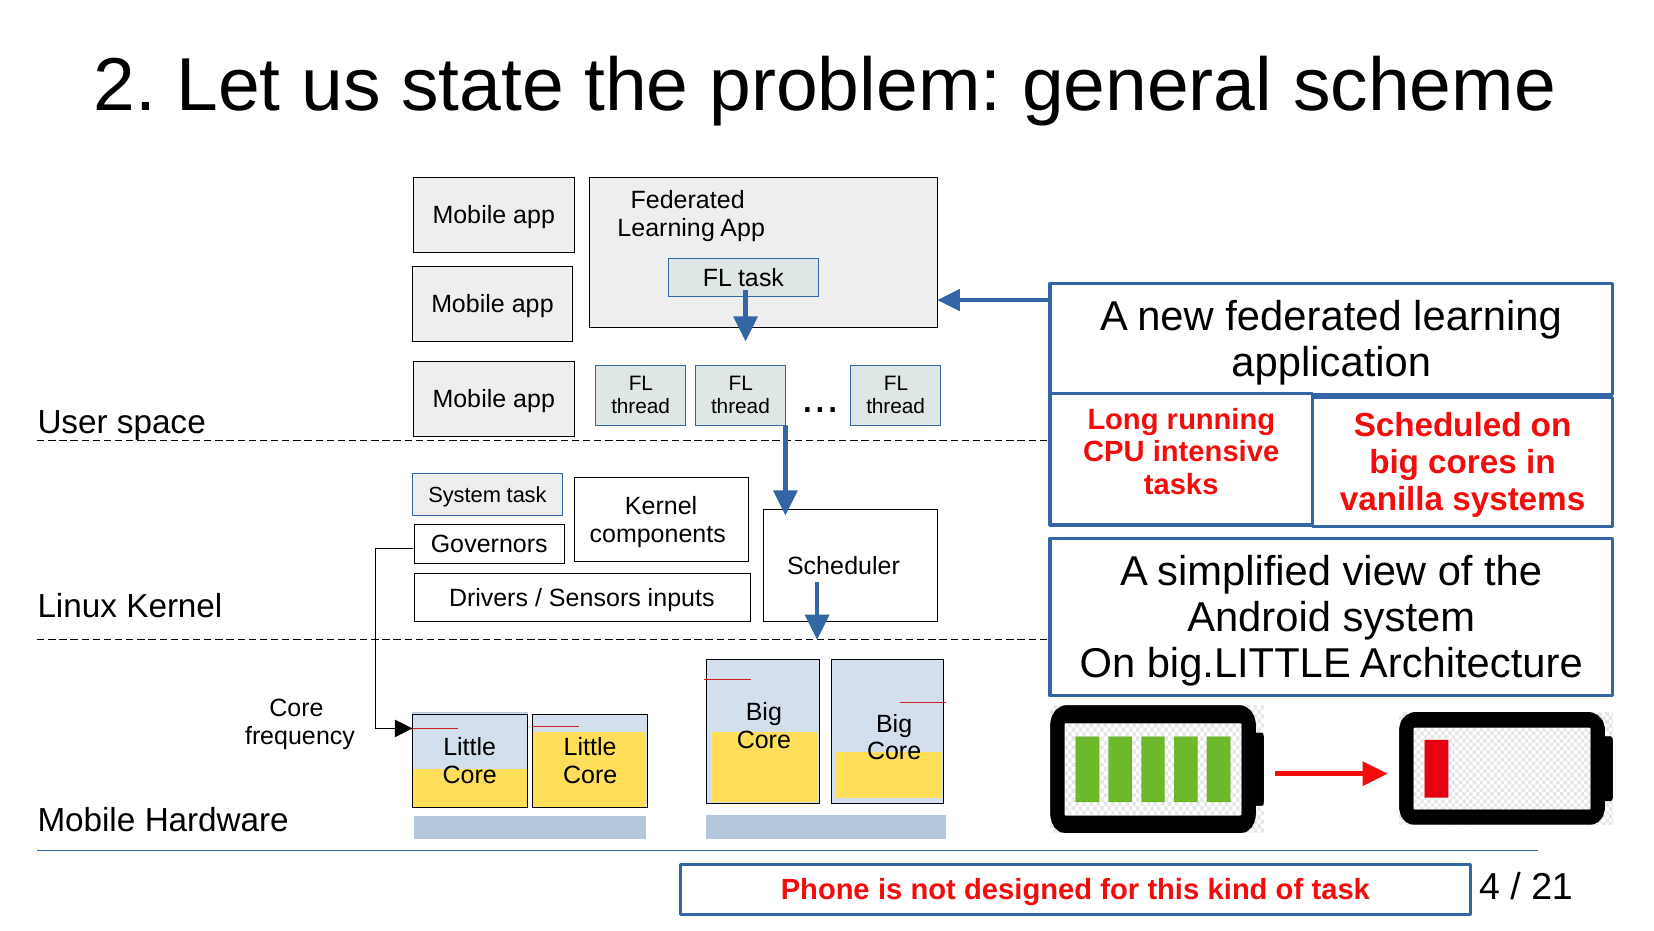

# 2. Let us state the problem: general scheme
Mobile app
Federated
Learning App
FL task
Mobile app
A new federated learning application
...
Mobile app
FL thread
FL thread
FL thread
Long running CPU intensive tasks
Scheduled on Big core in vanilla systems
Scheduled on big cores in vanilla systems
User space
System task
Kernel components
Scheduler
Governors
A simplified view of the Android system
On big.LITTLE Architecture
Drivers / Sensors inputs
Linux Kernel
Big Core
Big Core
Core
frequency
Little Core
Little Core
Mobile Hardware
4 / 21
Phone is not designed for this kind of task